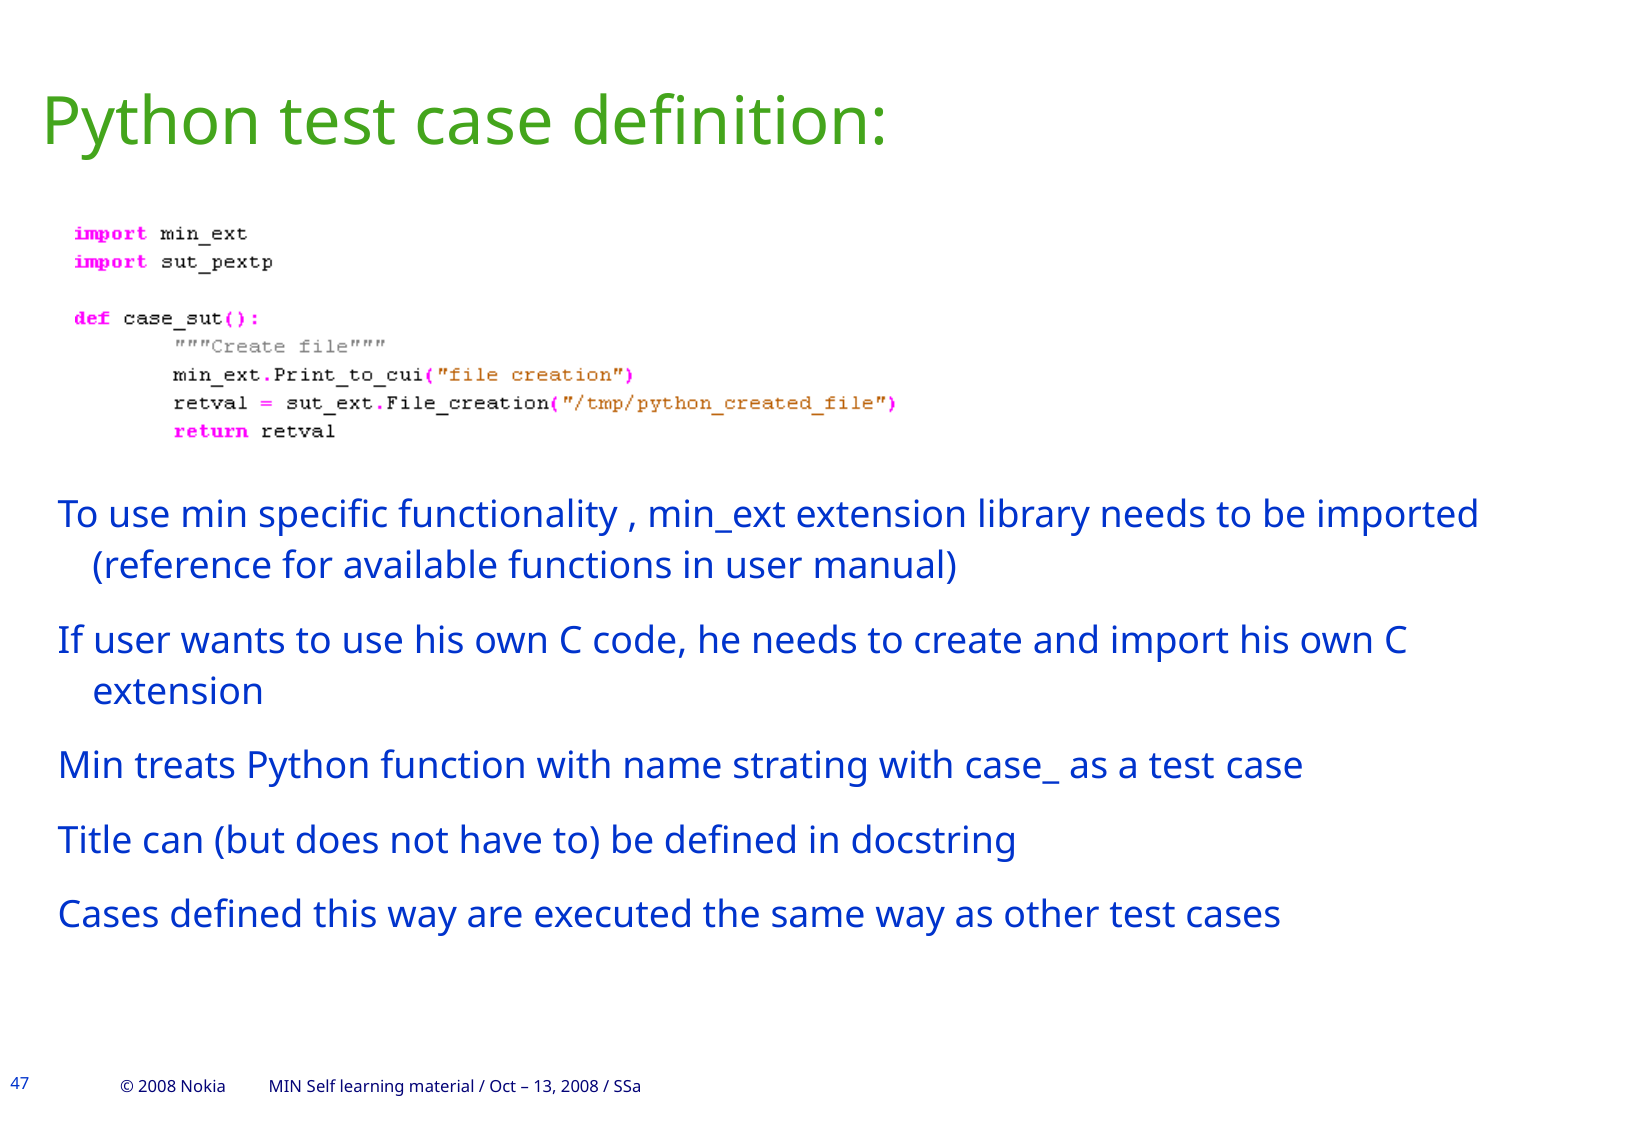

# Python test case definition:
To use min specific functionality , min_ext extension library needs to be imported (reference for available functions in user manual)
If user wants to use his own C code, he needs to create and import his own C extension
Min treats Python function with name strating with case_ as a test case
Title can (but does not have to) be defined in docstring
Cases defined this way are executed the same way as other test cases